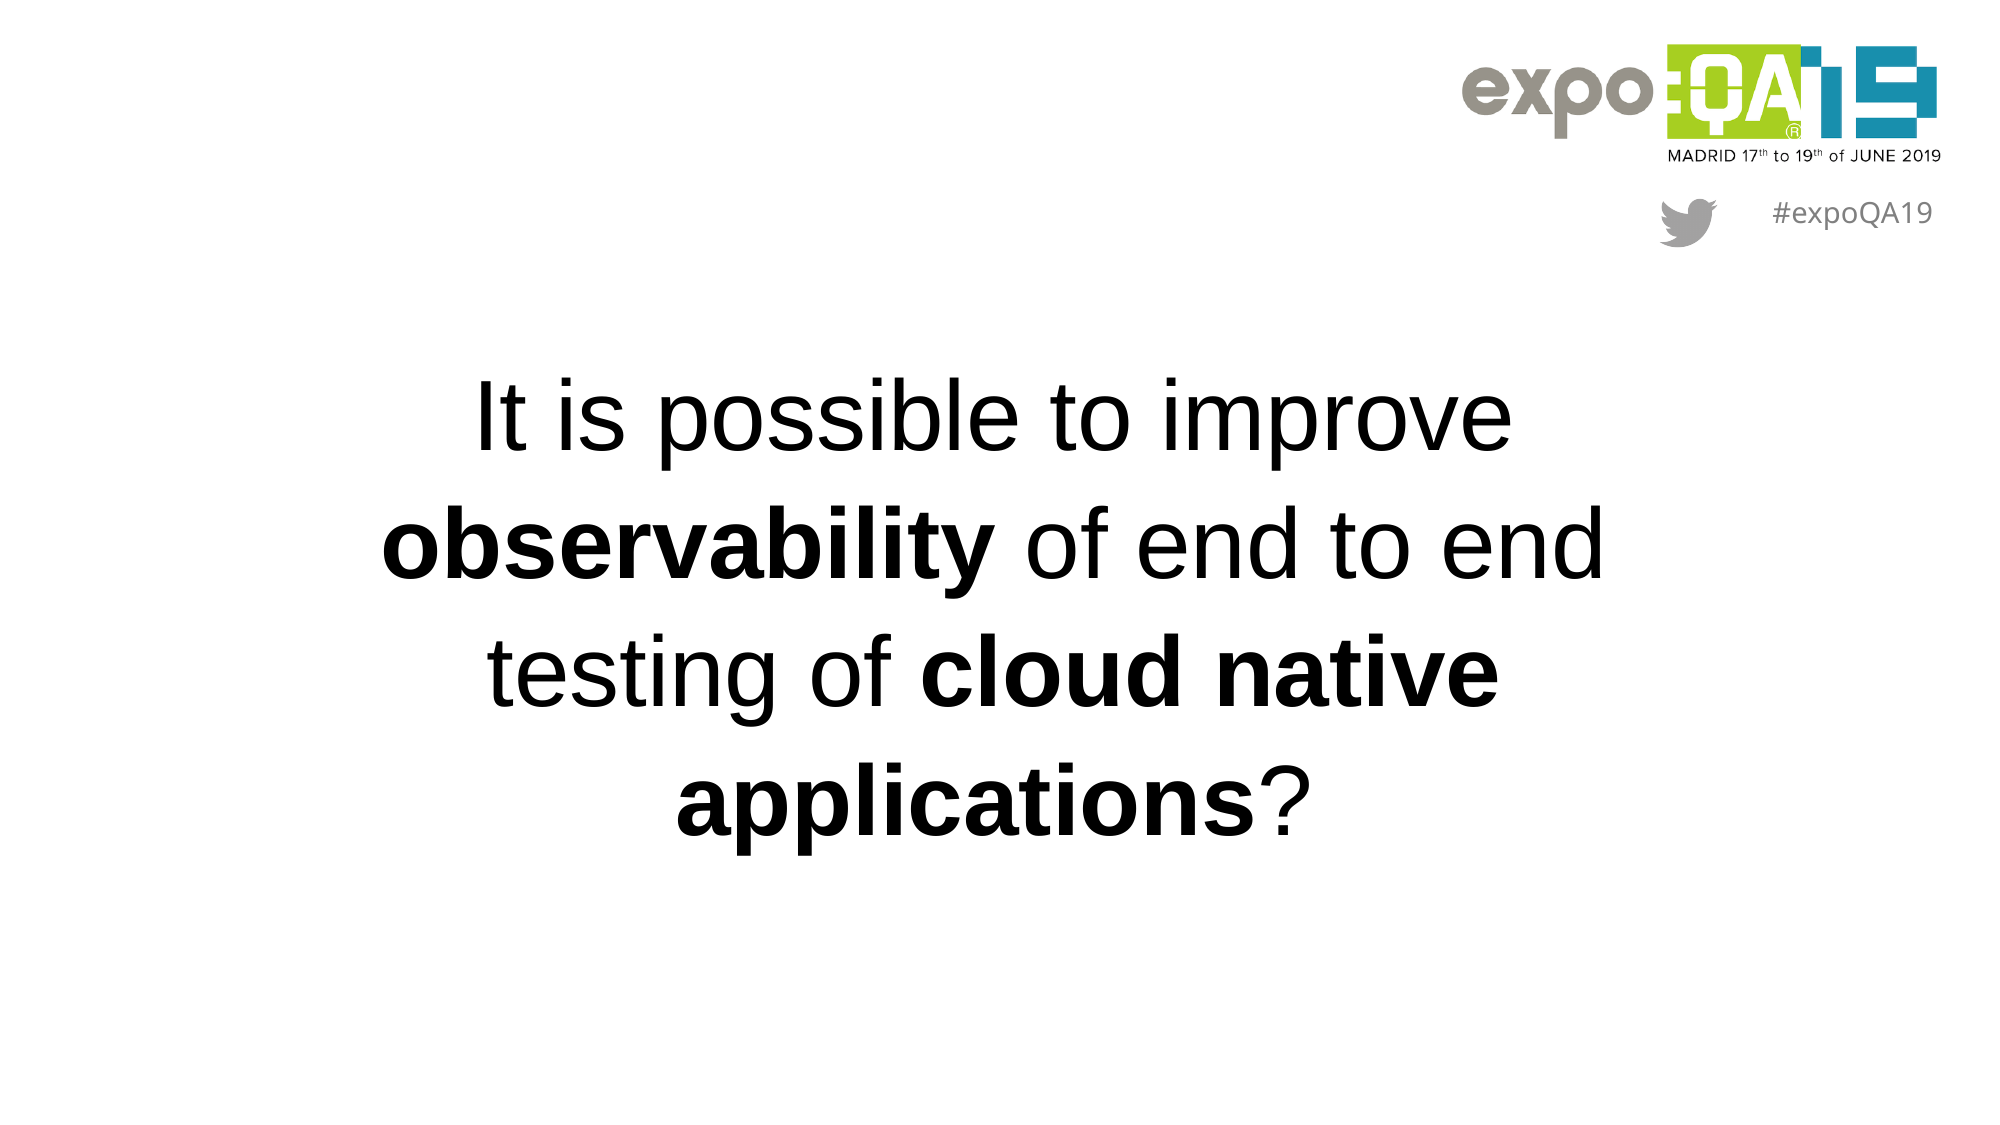

It is possible to improve observability of end to end testing of cloud native applications?